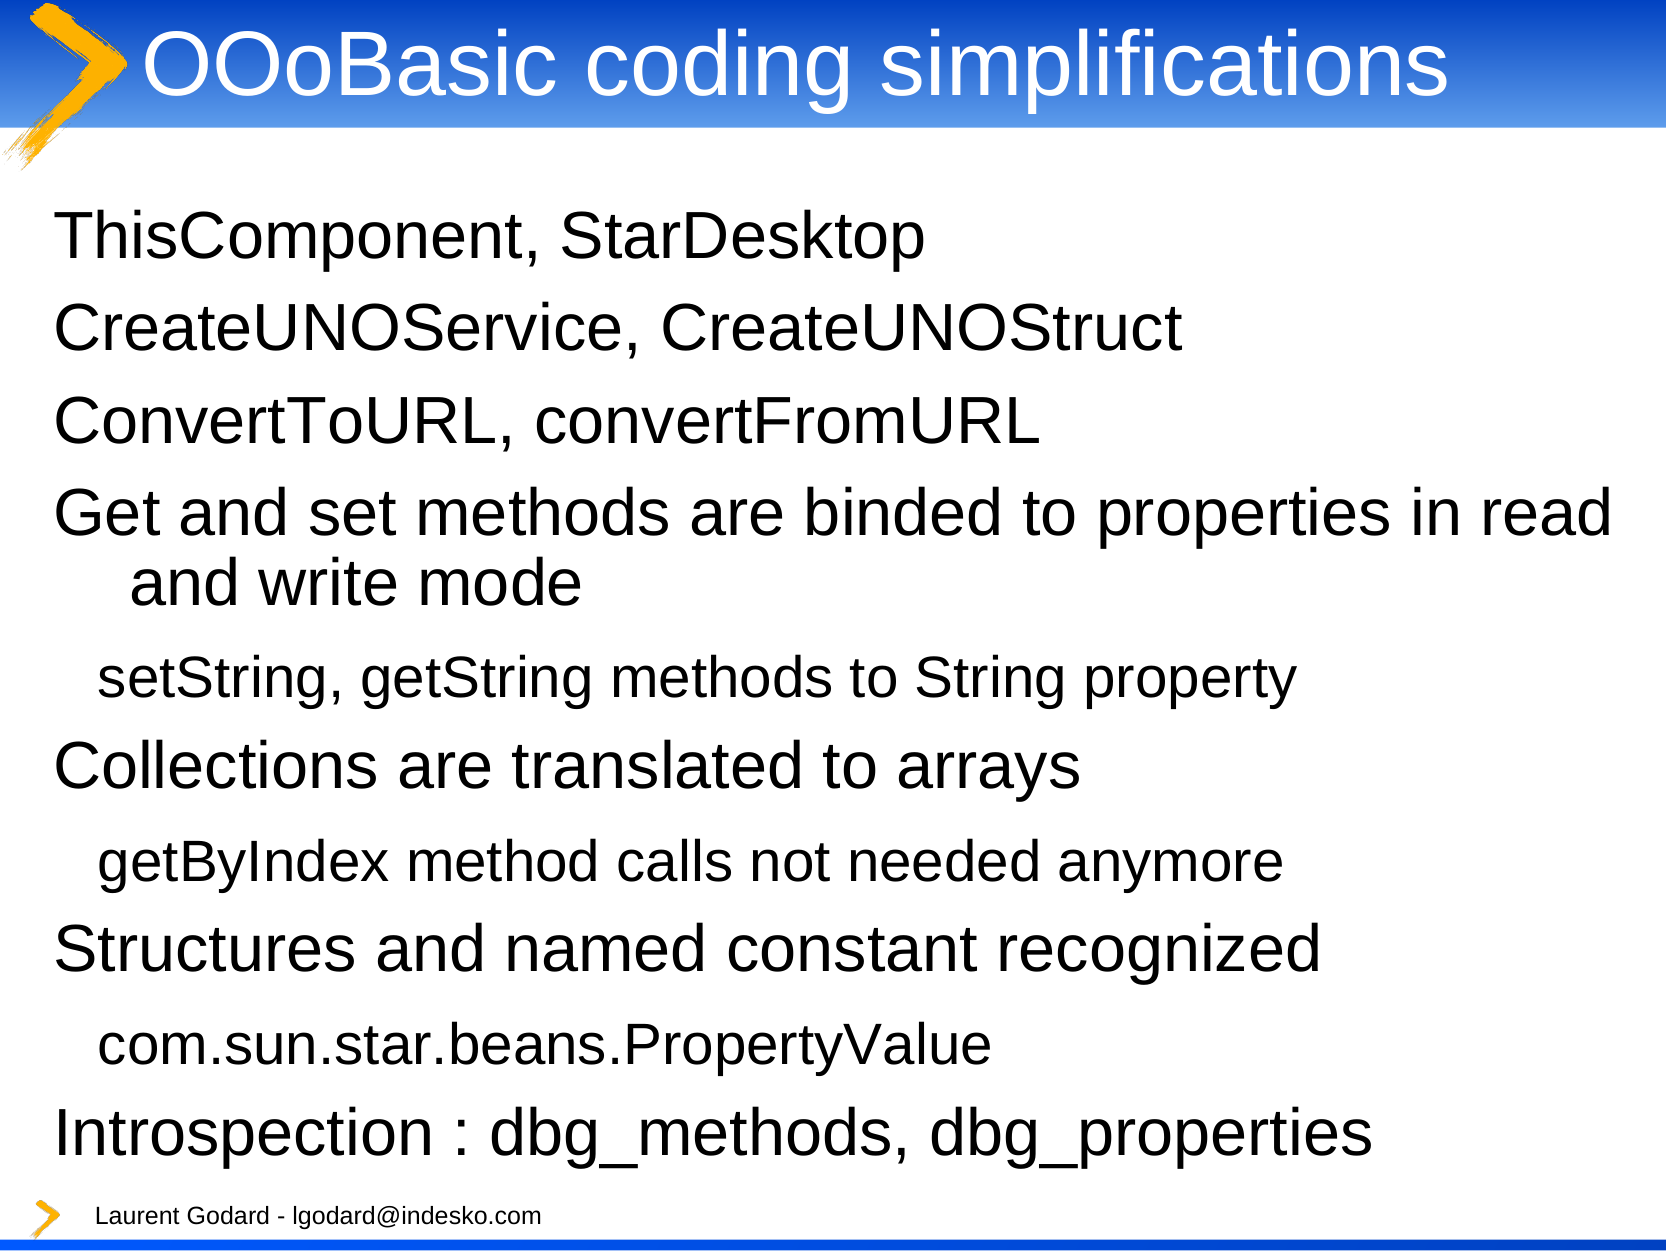

# OOoBasic coding simplifications
ThisComponent, StarDesktop
CreateUNOService, CreateUNOStruct
ConvertToURL, convertFromURL
Get and set methods are binded to properties in read and write mode
setString, getString methods to String property
Collections are translated to arrays
getByIndex method calls not needed anymore
Structures and named constant recognized
com.sun.star.beans.PropertyValue
Introspection : dbg_methods, dbg_properties